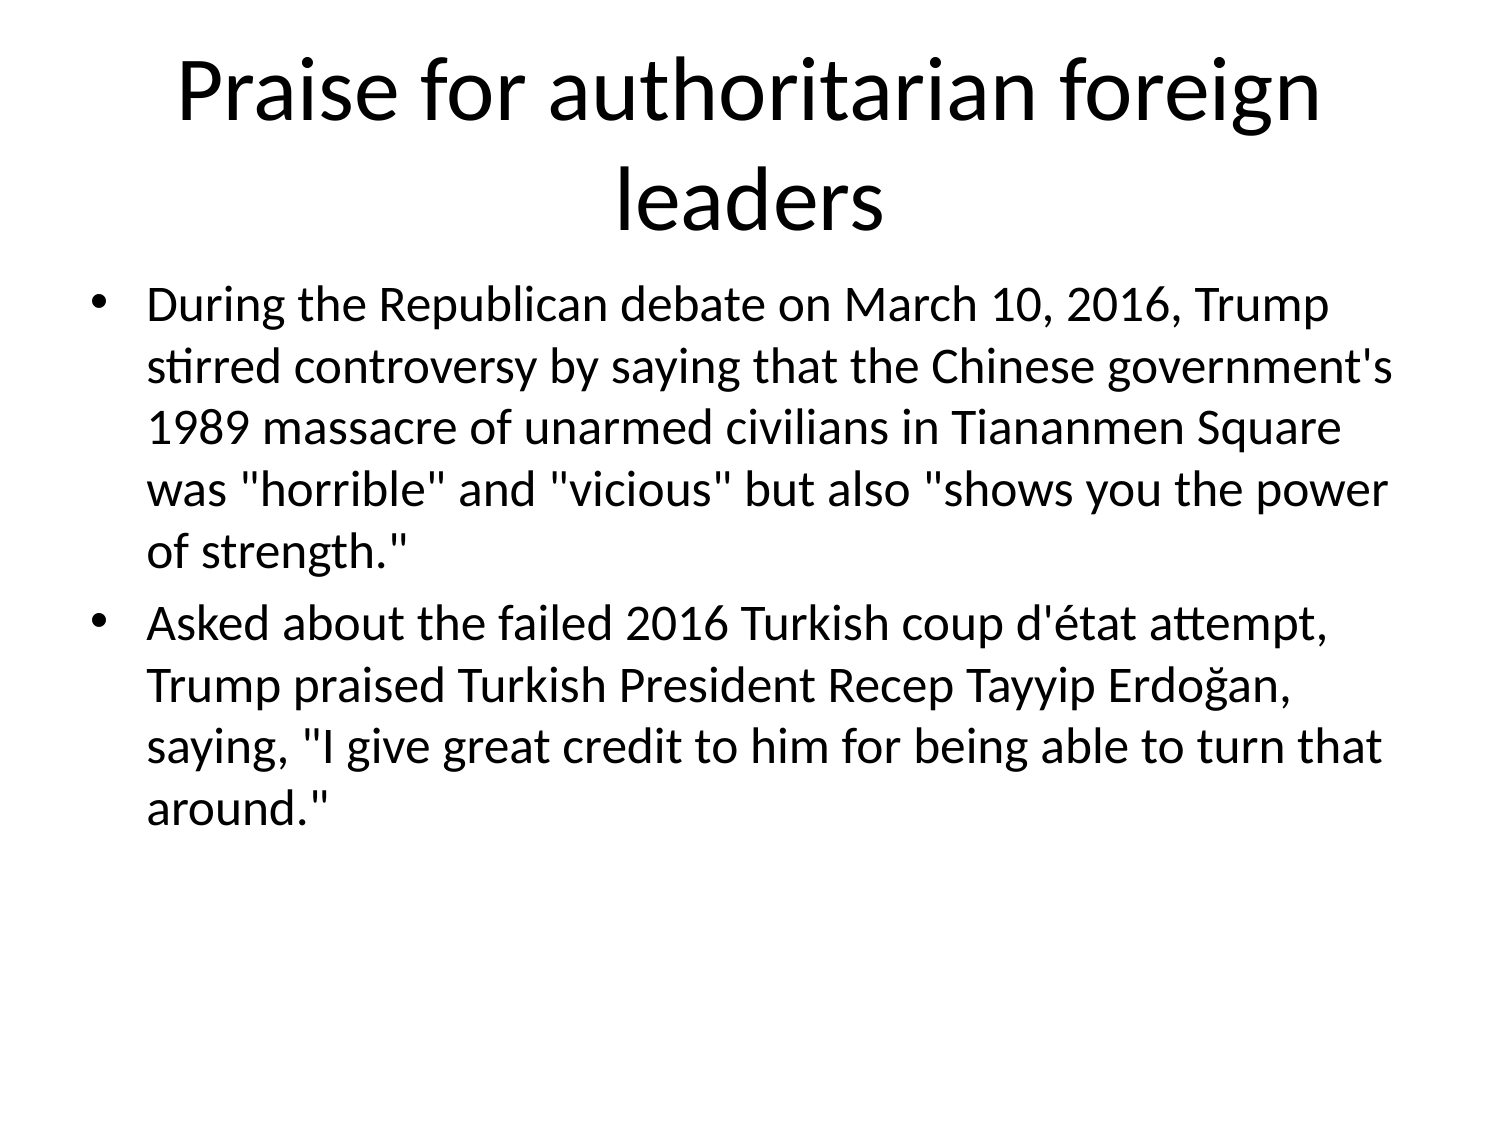

# Praise for authoritarian foreign leaders
During the Republican debate on March 10, 2016, Trump stirred controversy by saying that the Chinese government's 1989 massacre of unarmed civilians in Tiananmen Square was "horrible" and "vicious" but also "shows you the power of strength."
Asked about the failed 2016 Turkish coup d'état attempt, Trump praised Turkish President Recep Tayyip Erdoğan, saying, "I give great credit to him for being able to turn that around."